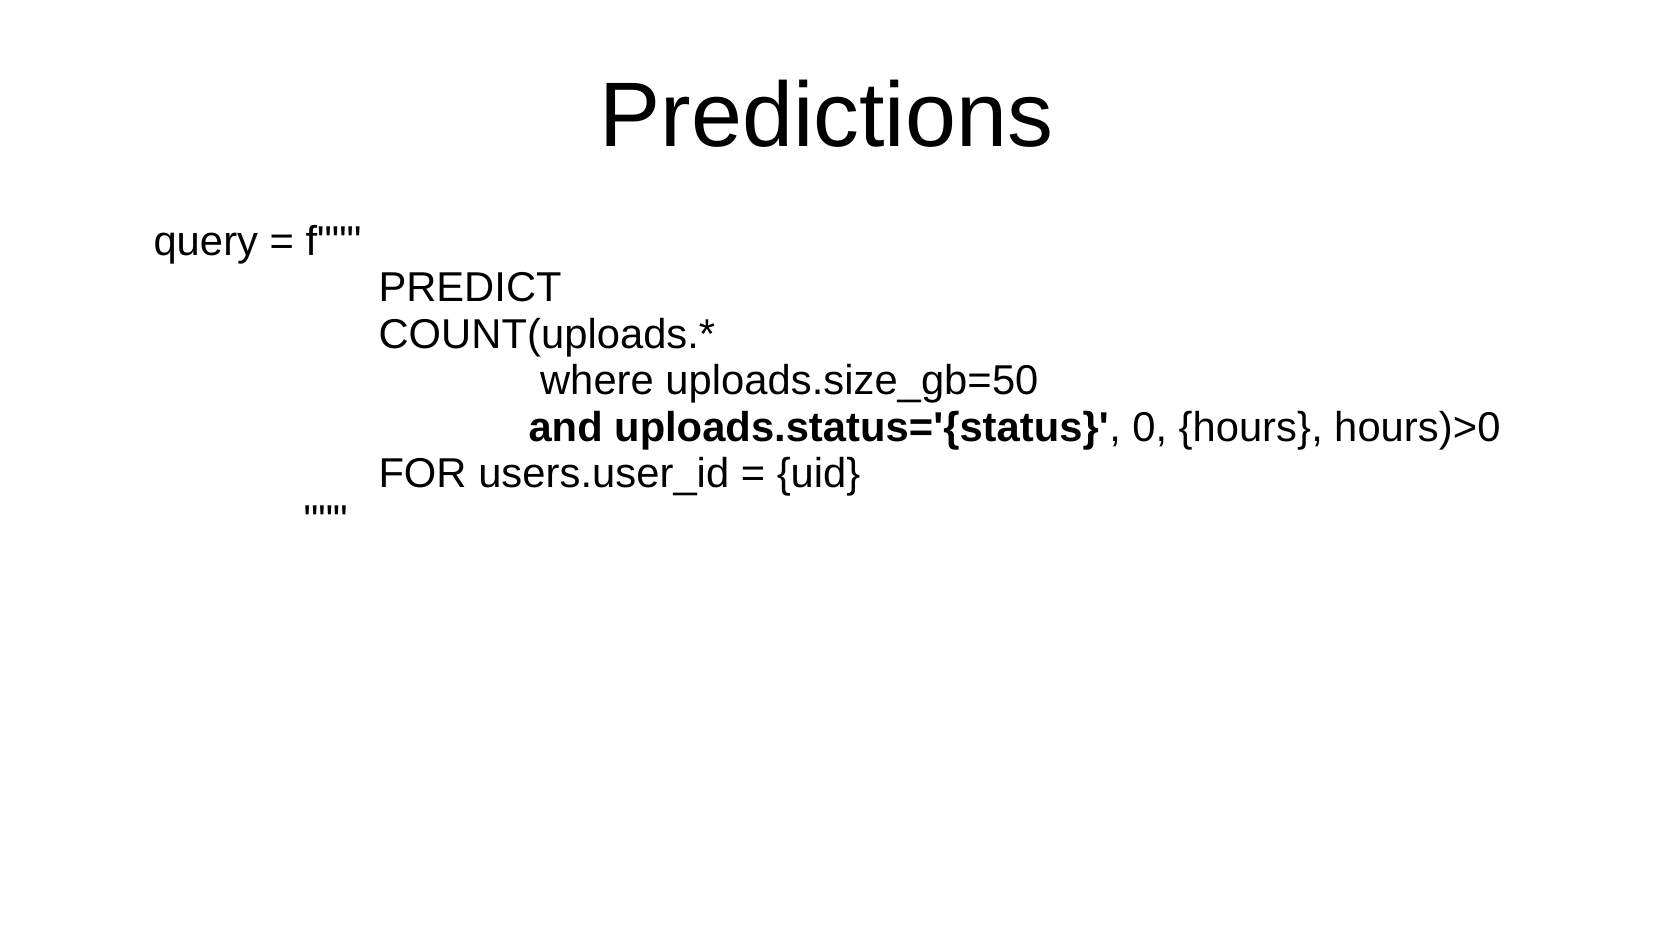

# Predictions
query = f"""
			PREDICT
			COUNT(uploads.*
					 where uploads.size_gb=50
					and uploads.status='{status}', 0, {hours}, hours)>0
 			FOR users.user_id = {uid}
		"""